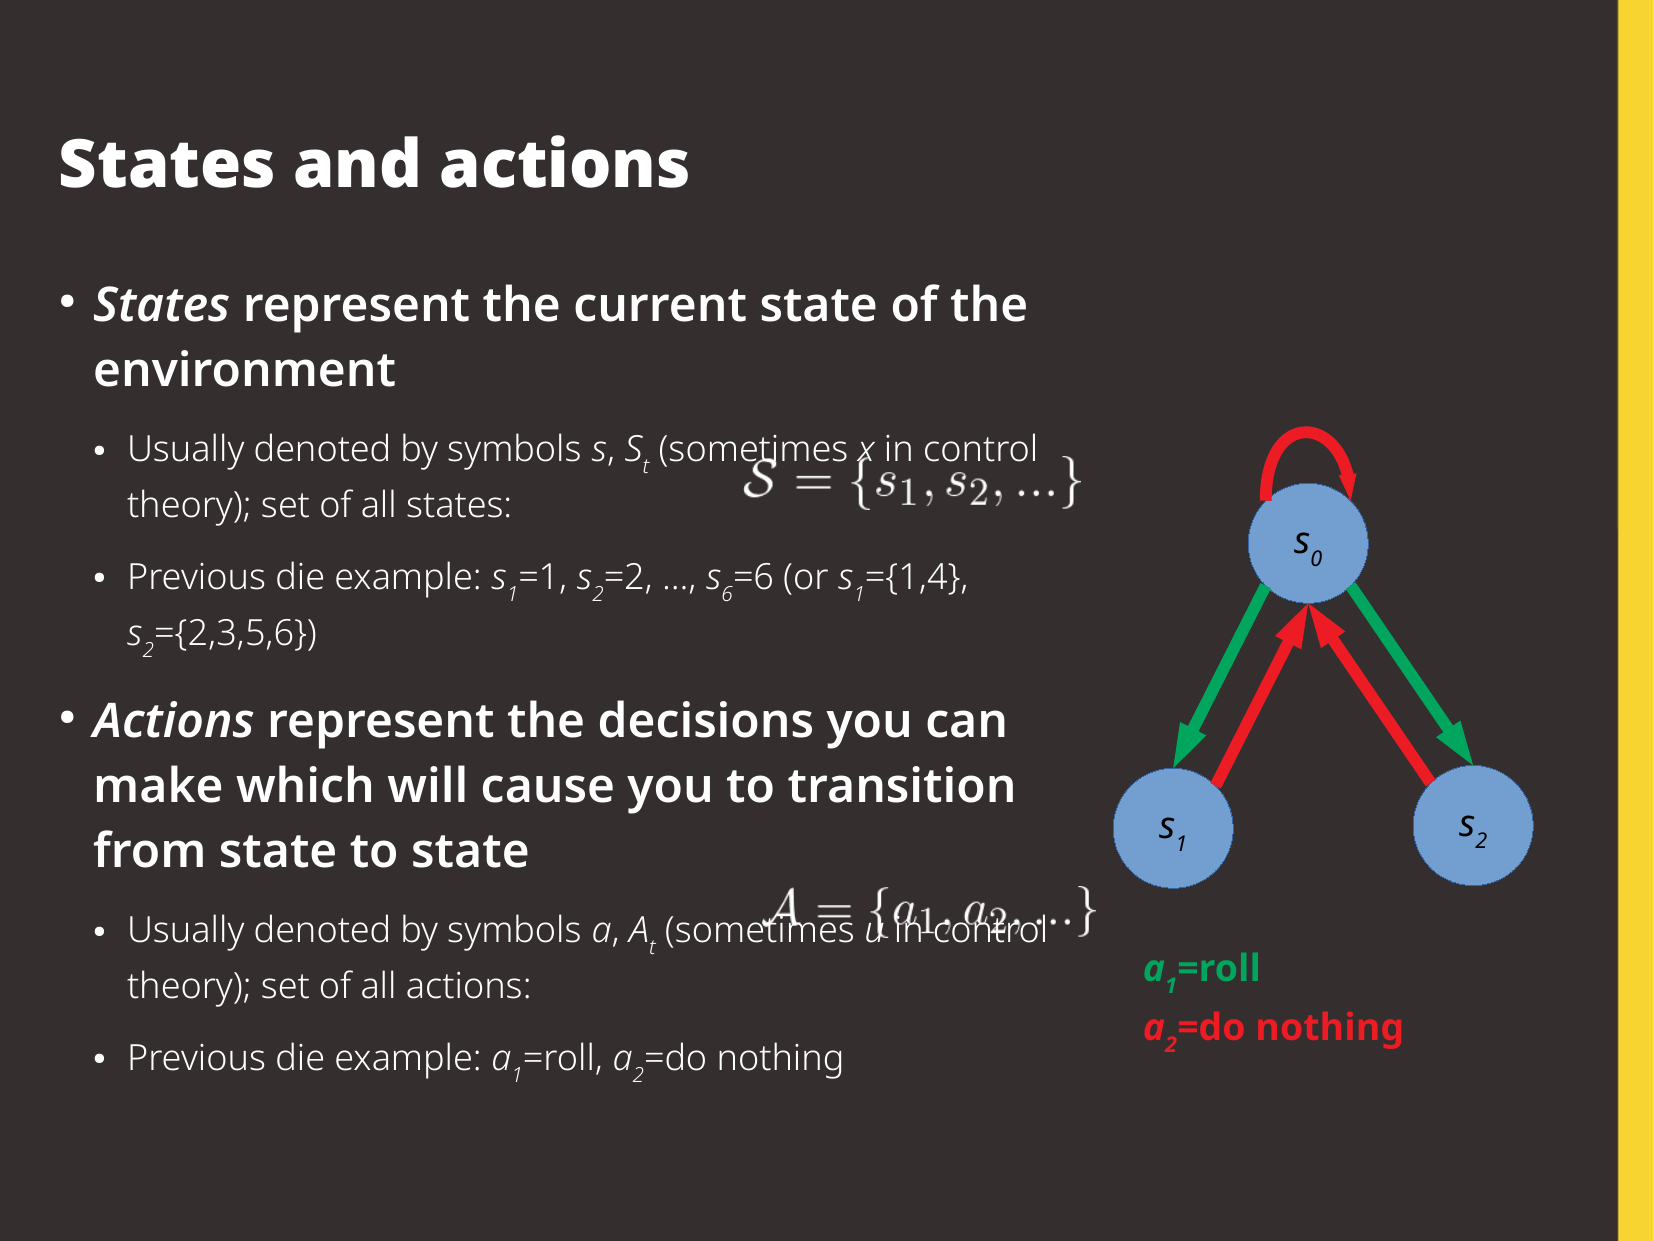

States and actions
# States represent the current state of the environment
Usually denoted by symbols s, St (sometimes x in control theory); set of all states:
Previous die example: s1=1, s2=2, …, s6=6 (or s1={1,4}, s2={2,3,5,6})
Actions represent the decisions you can make which will cause you to transition from state to state
Usually denoted by symbols a, At (sometimes u in control theory); set of all actions:
Previous die example: a1=roll, a2=do nothing
s0
s2
s1
a1=roll
a2=do nothing